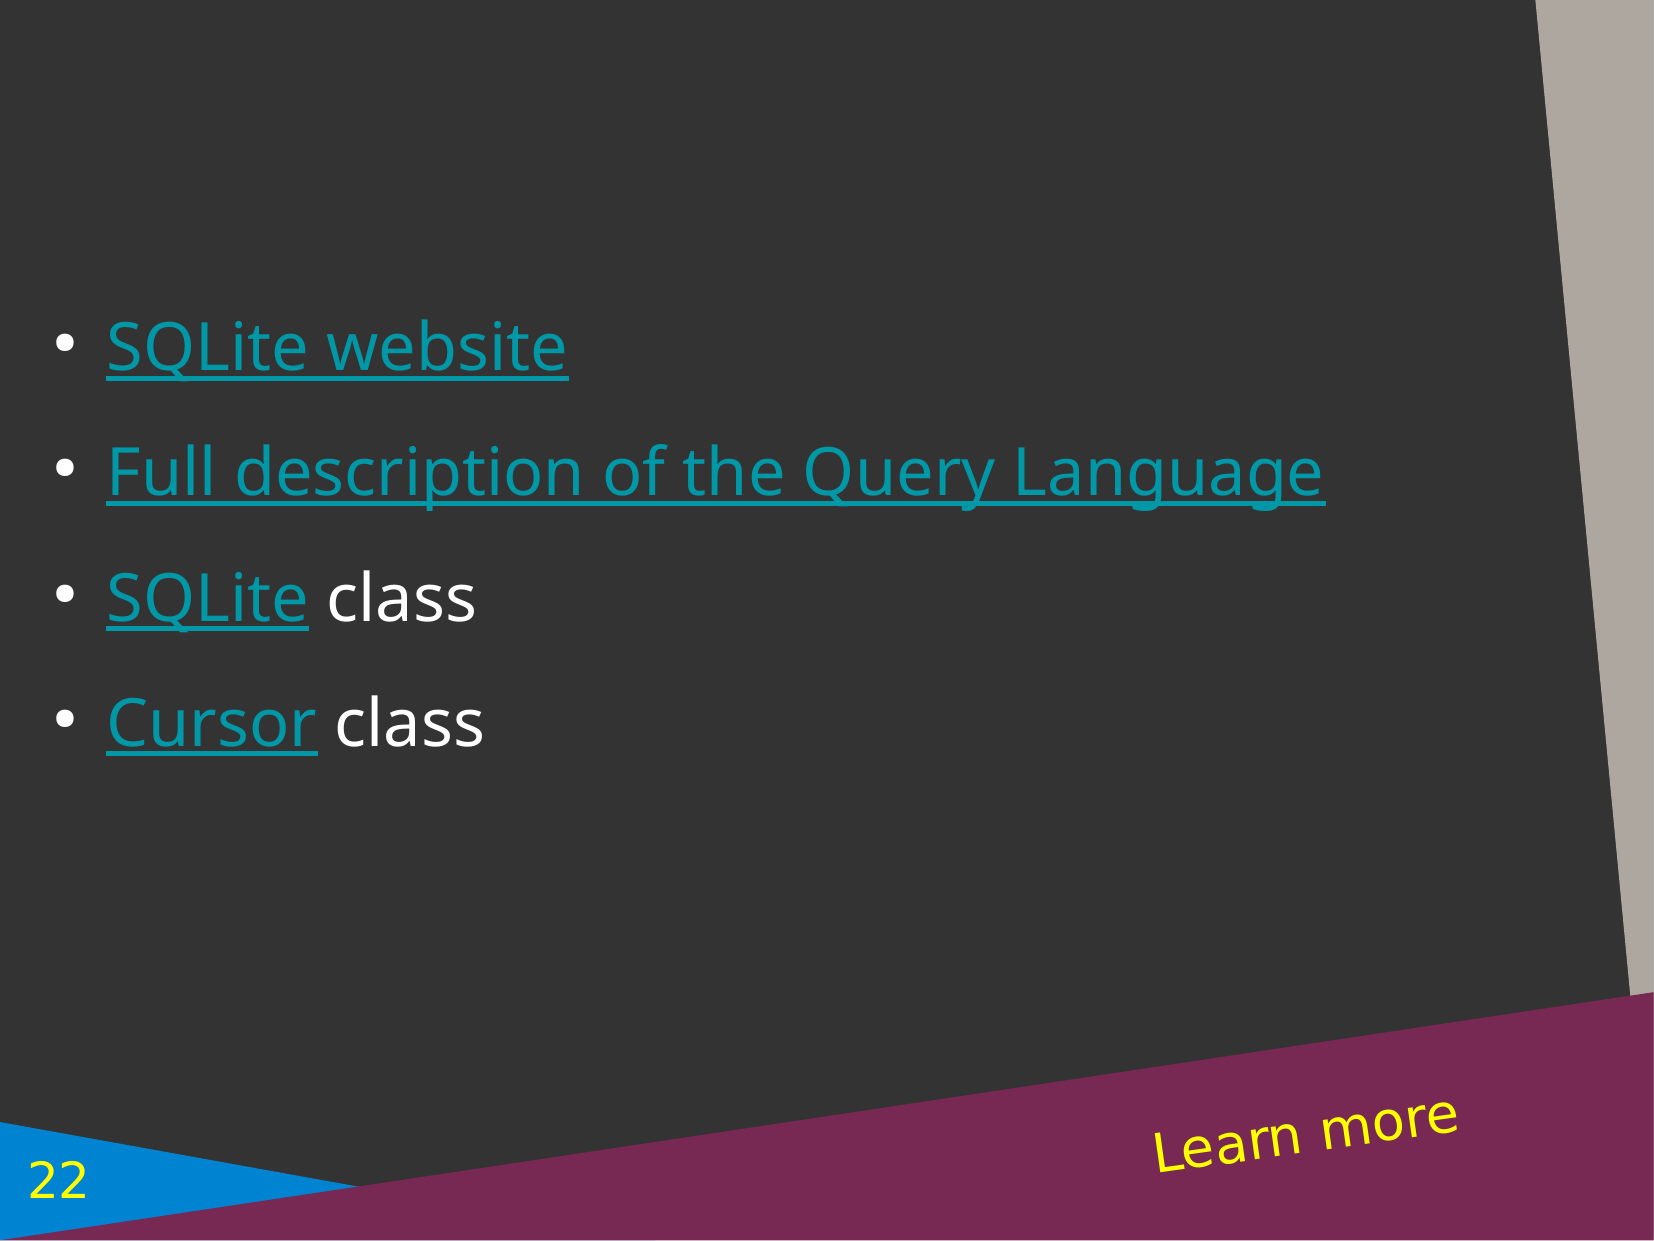

SQLite website
Full description of the Query Language
SQLite class
Cursor class
# Learn more
22